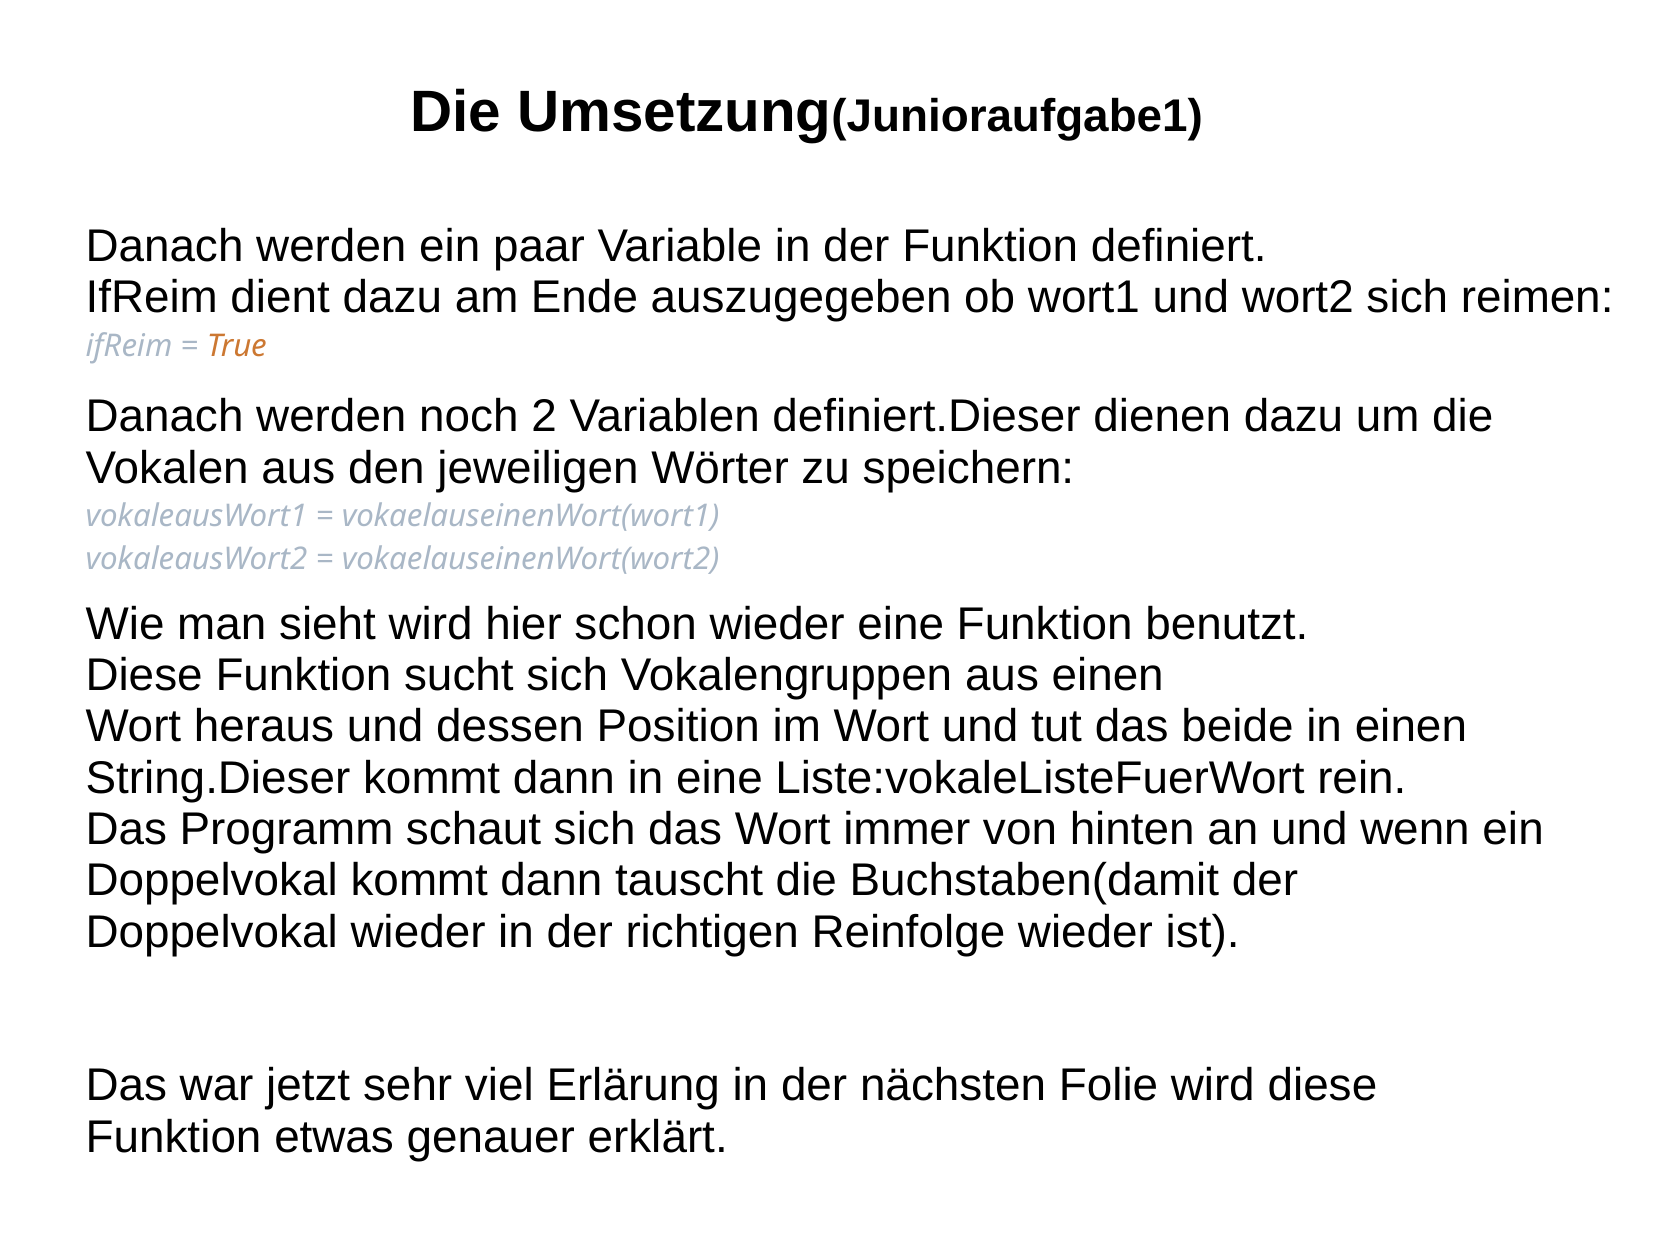

Die Umsetzung(Junioraufgabe1)
Danach werden ein paar Variable in der Funktion definiert.
IfReim dient dazu am Ende auszugegeben ob wort1 und wort2 sich reimen:
ifReim = True
Danach werden noch 2 Variablen definiert.Dieser dienen dazu um die
Vokalen aus den jeweiligen Wörter zu speichern:
vokaleausWort1 = vokaelauseinenWort(wort1)
vokaleausWort2 = vokaelauseinenWort(wort2)
Wie man sieht wird hier schon wieder eine Funktion benutzt.
Diese Funktion sucht sich Vokalengruppen aus einen
Wort heraus und dessen Position im Wort und tut das beide in einen
String.Dieser kommt dann in eine Liste:vokaleListeFuerWort rein.
Das Programm schaut sich das Wort immer von hinten an und wenn ein
Doppelvokal kommt dann tauscht die Buchstaben(damit der
Doppelvokal wieder in der richtigen Reinfolge wieder ist).
Das war jetzt sehr viel Erlärung in der nächsten Folie wird diese
Funktion etwas genauer erklärt.